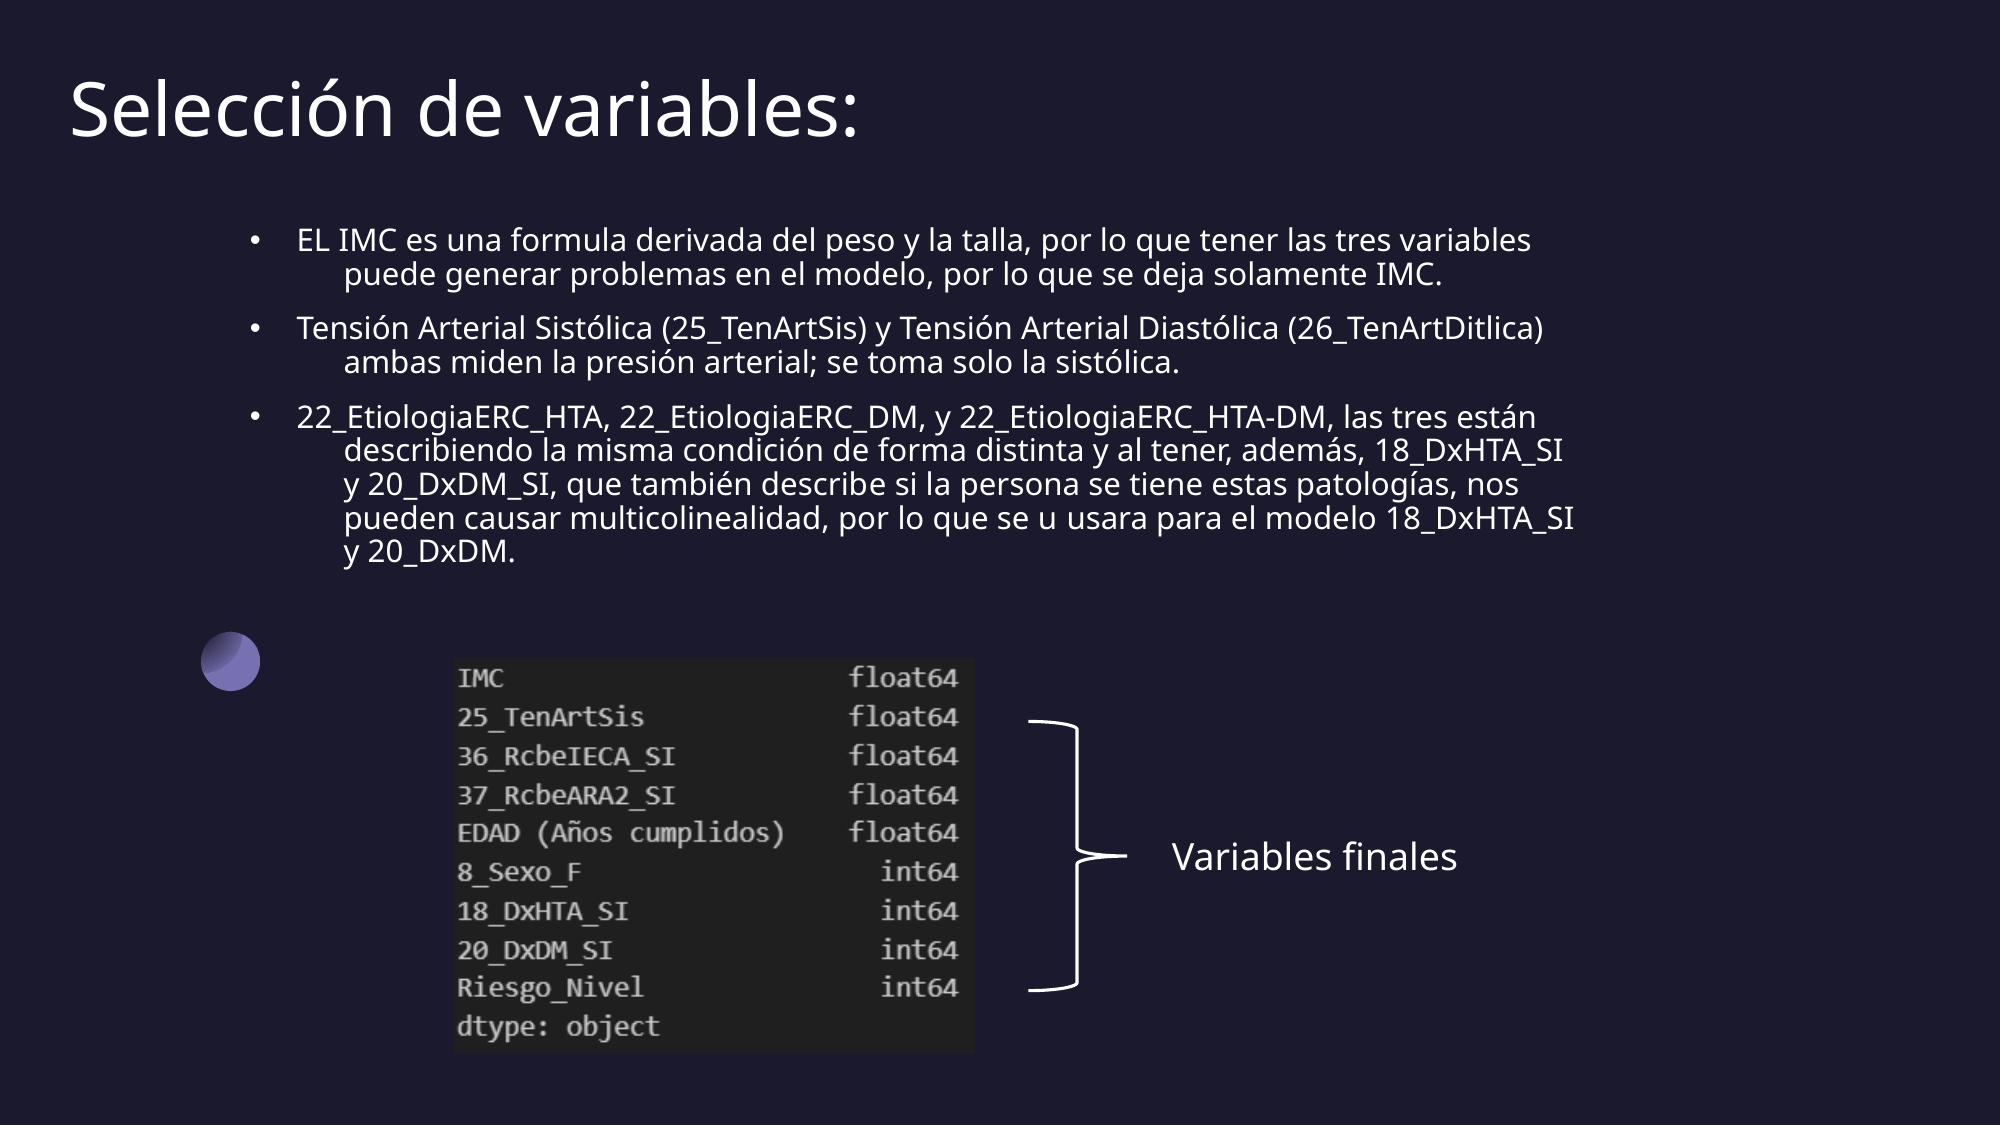

# Selección de variables:
EL IMC es una formula derivada del peso y la talla, por lo que tener las tres variables puede generar problemas en el modelo, por lo que se deja solamente IMC.
Tensión Arterial Sistólica (25_TenArtSis) y Tensión Arterial Diastólica (26_TenArtDitlica) ambas miden la presión arterial; se toma solo la sistólica.
22_EtiologiaERC_HTA, 22_EtiologiaERC_DM, y 22_EtiologiaERC_HTA-DM, las tres están describiendo la misma condición de forma distinta y al tener, además, 18_DxHTA_SI y 20_DxDM_SI, que también describe si la persona se tiene estas patologías, nos pueden causar multicolinealidad, por lo que se u usara para el modelo 18_DxHTA_SI y 20_DxDM.
Variables finales